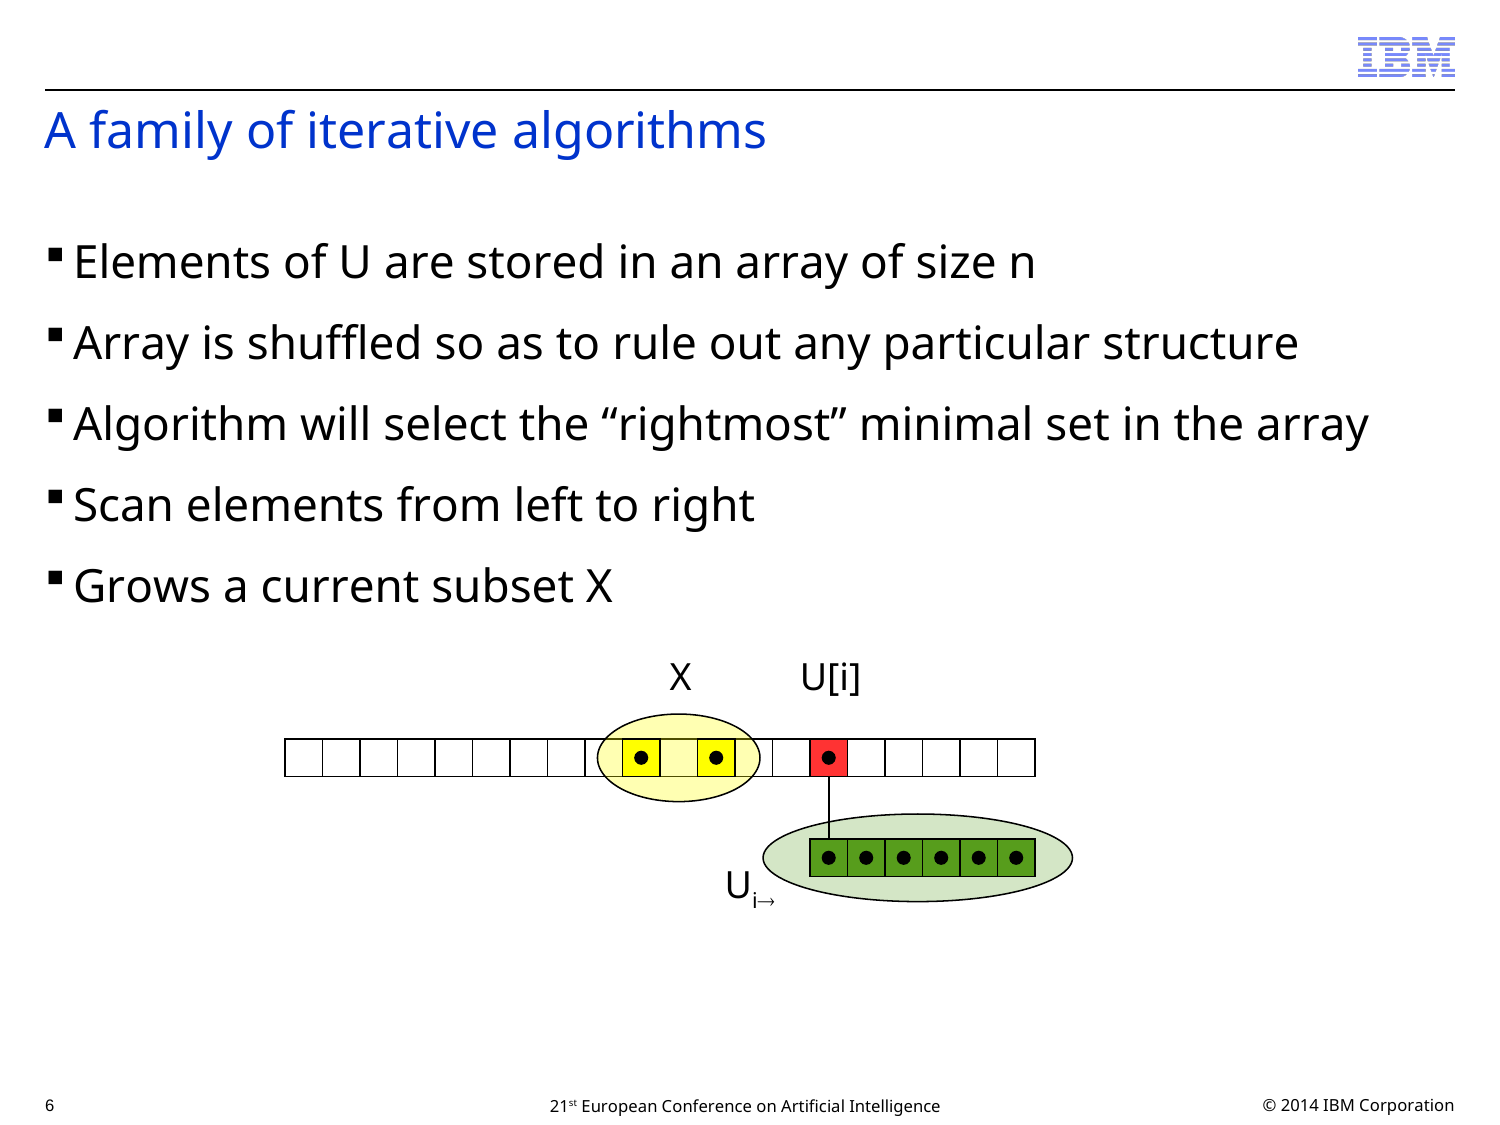

# A family of iterative algorithms
Elements of U are stored in an array of size n
Array is shuffled so as to rule out any particular structure
Algorithm will select the “rightmost” minimal set in the array
Scan elements from left to right
Grows a current subset X
X
U[i]
Ui
6